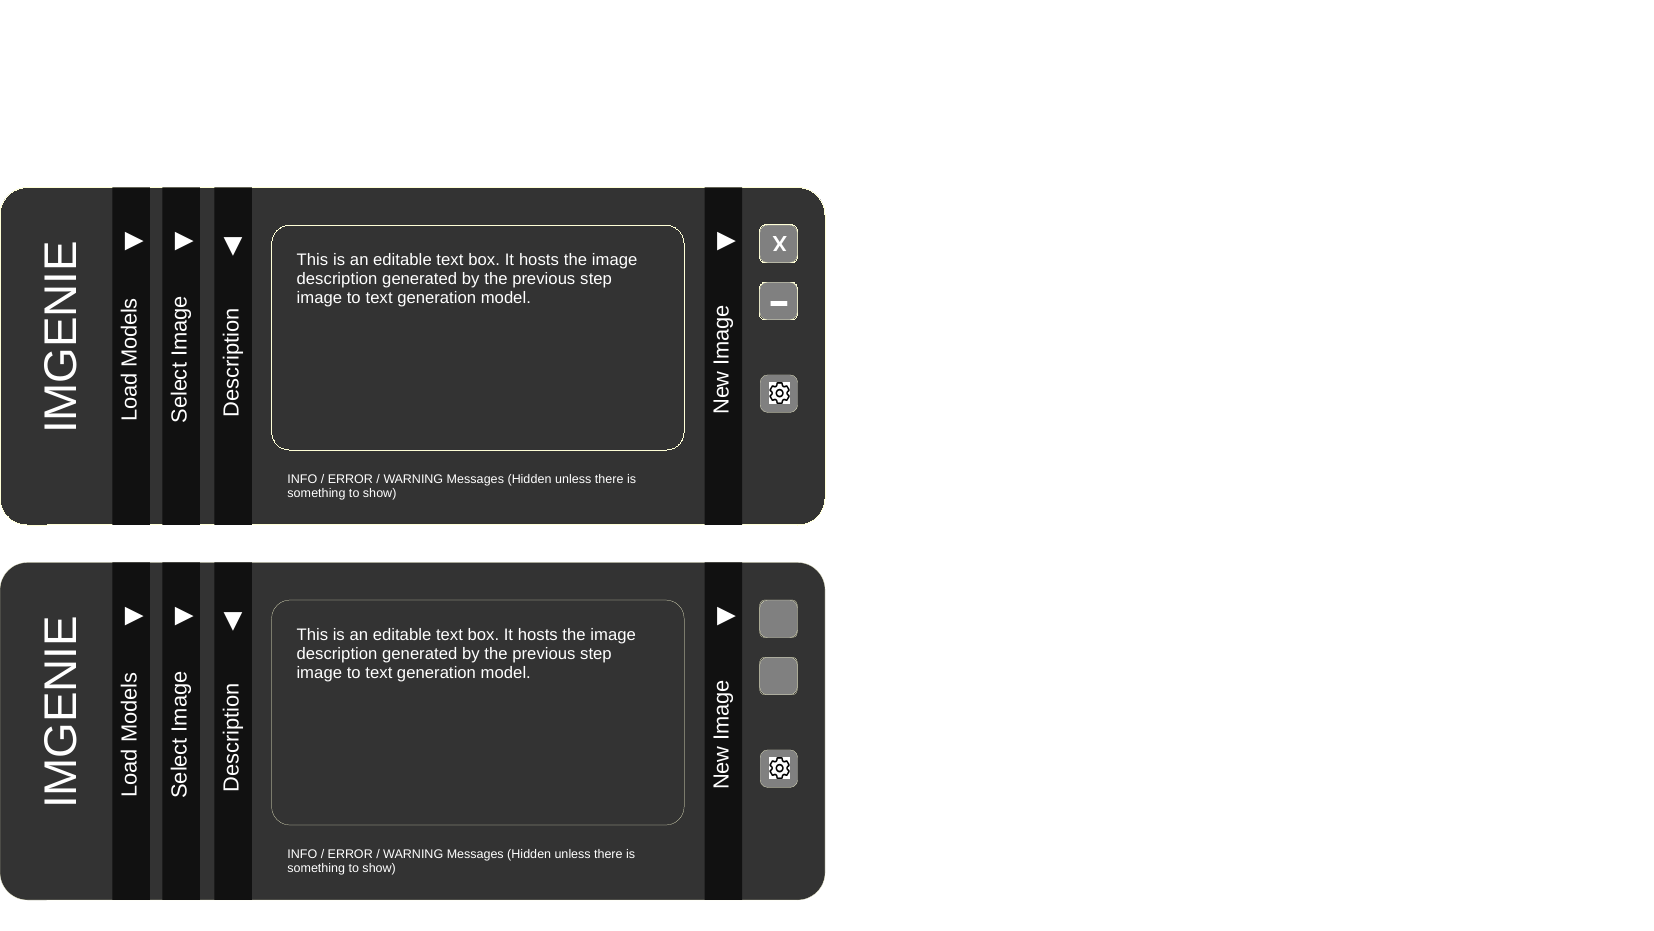

►
►
►
►
This is an editable text box. It hosts the image description generated by the previous step image to text generation model.
IMGENIE
Load Models
Select Image
New Image
Description
INFO / ERROR / WARNING Messages (Hidden unless there is something to show)